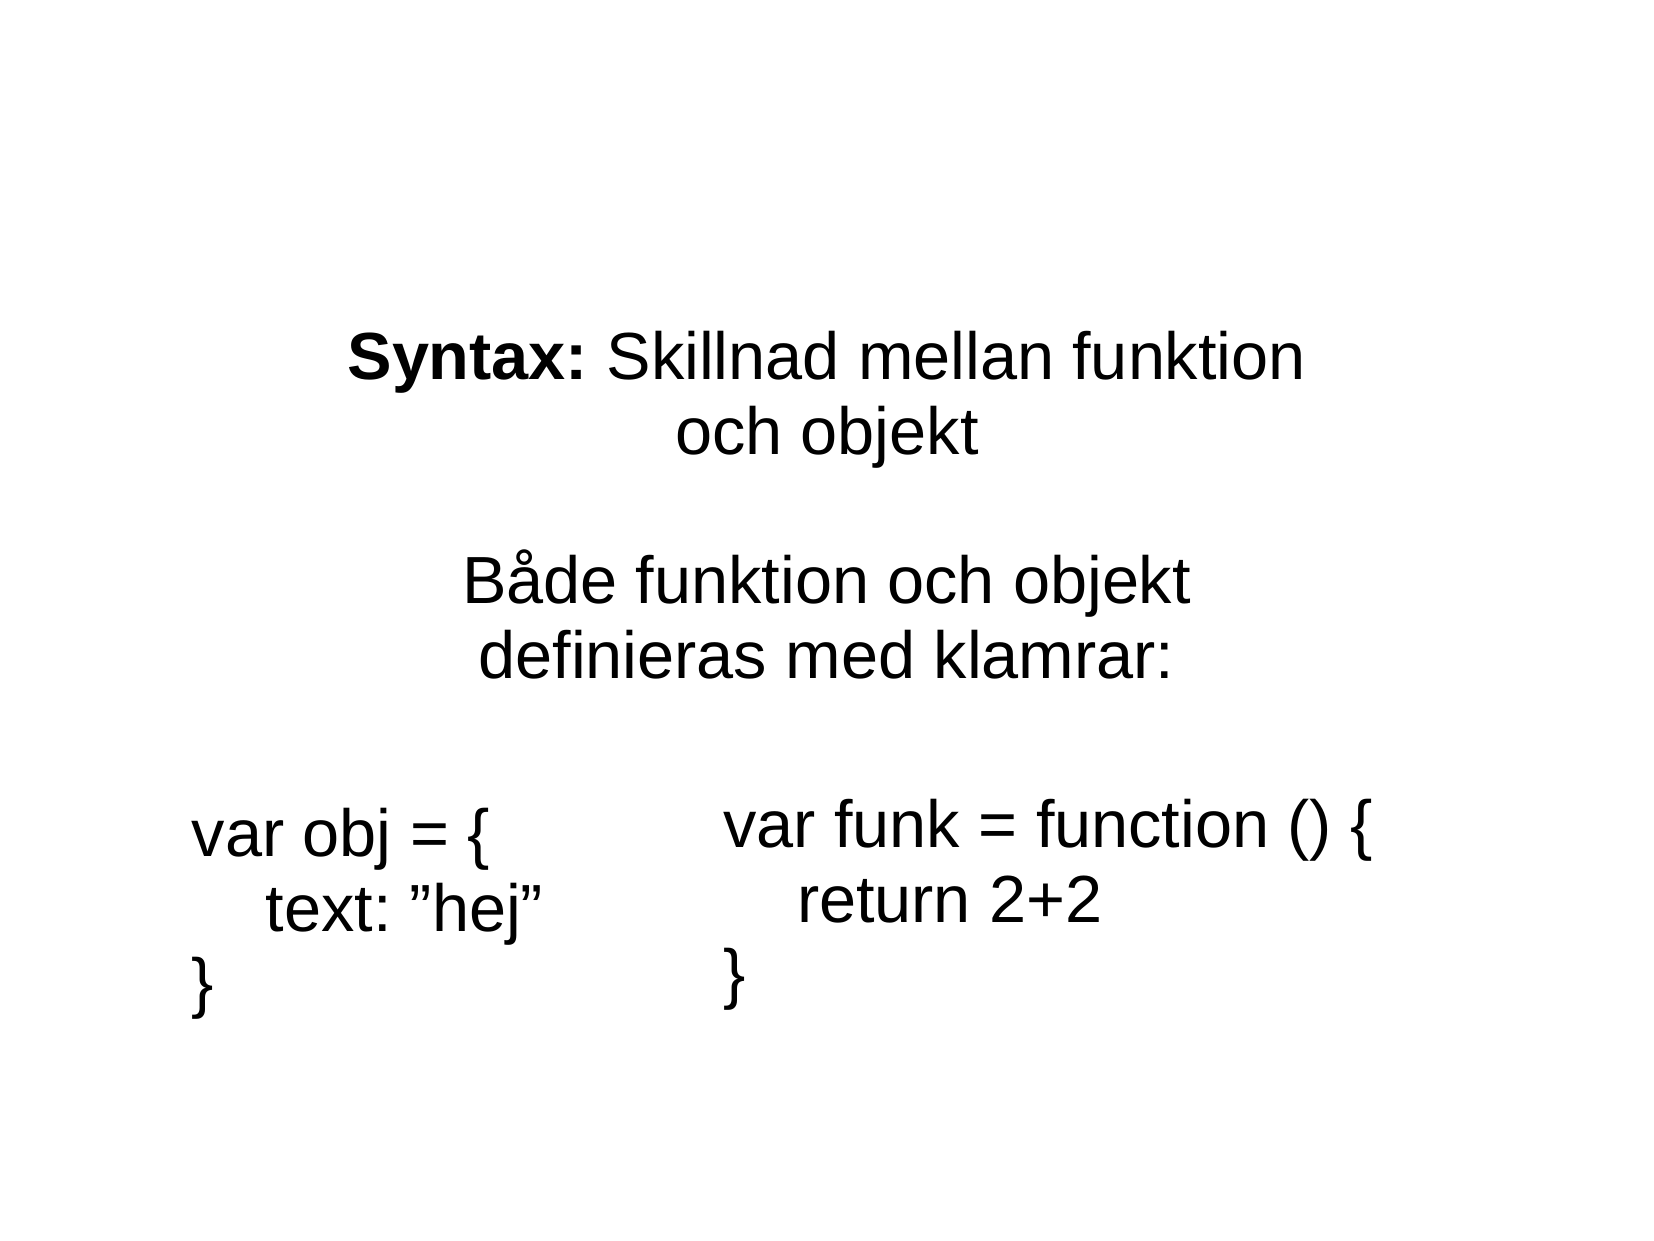

# Syntax: Skillnad mellan funktion och objekt
Både funktion och objekt definieras med klamrar:
var funk = function () {
	return 2+2
}
var obj = {
	text: ”hej”
}